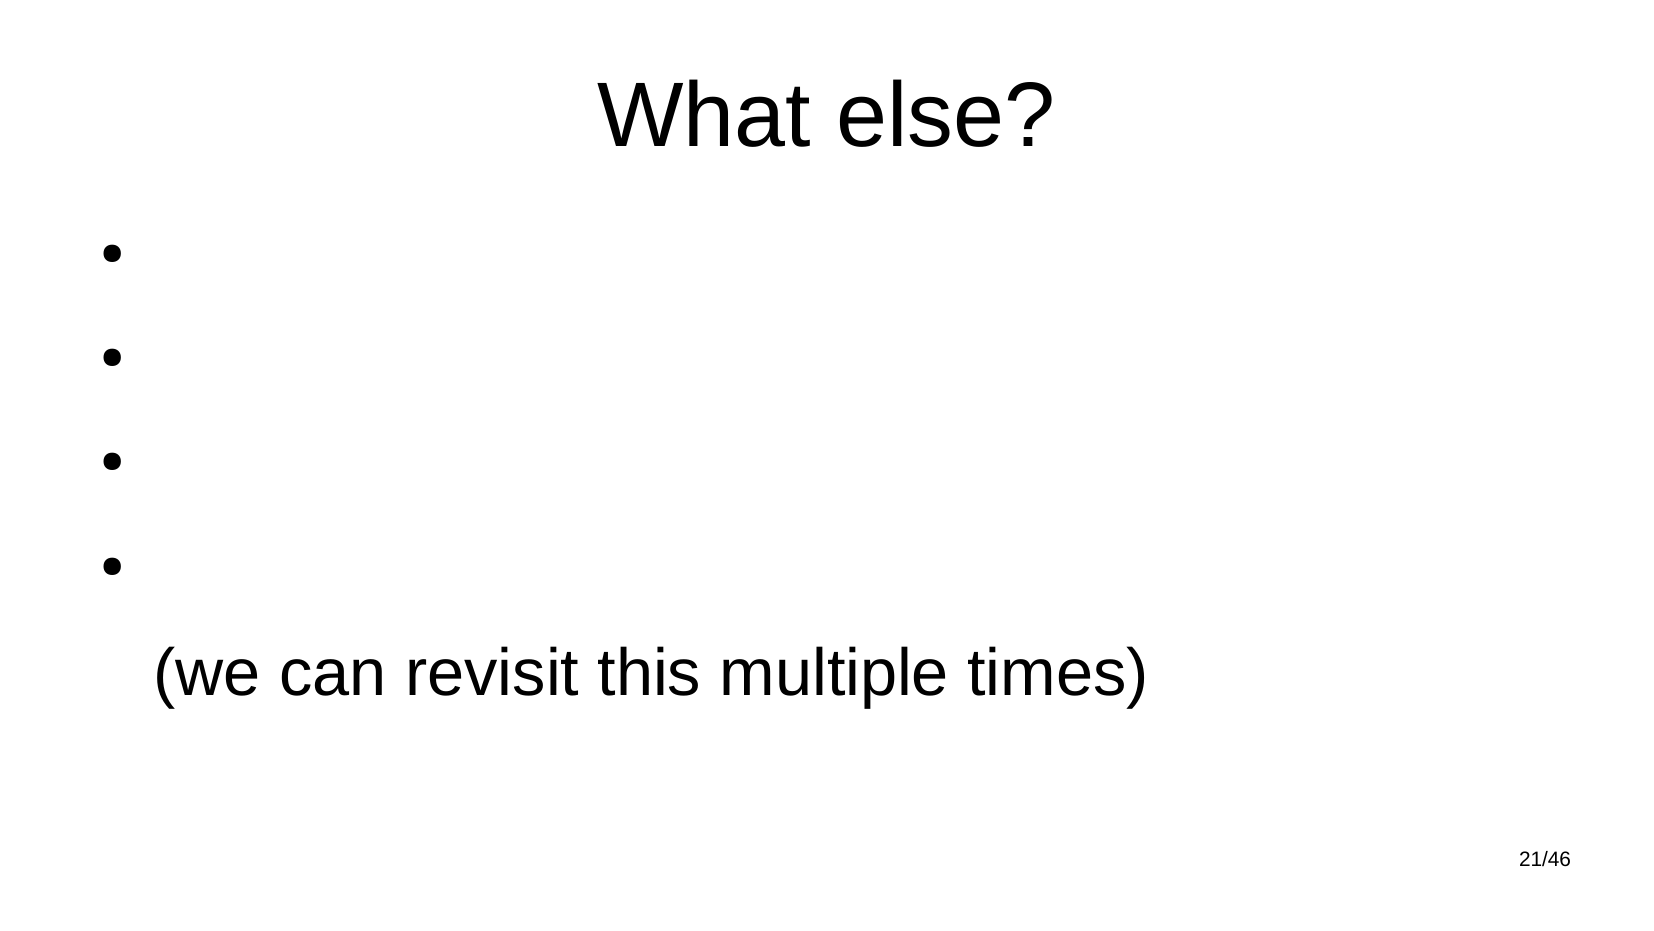

# What else?
(we can revisit this multiple times)
21